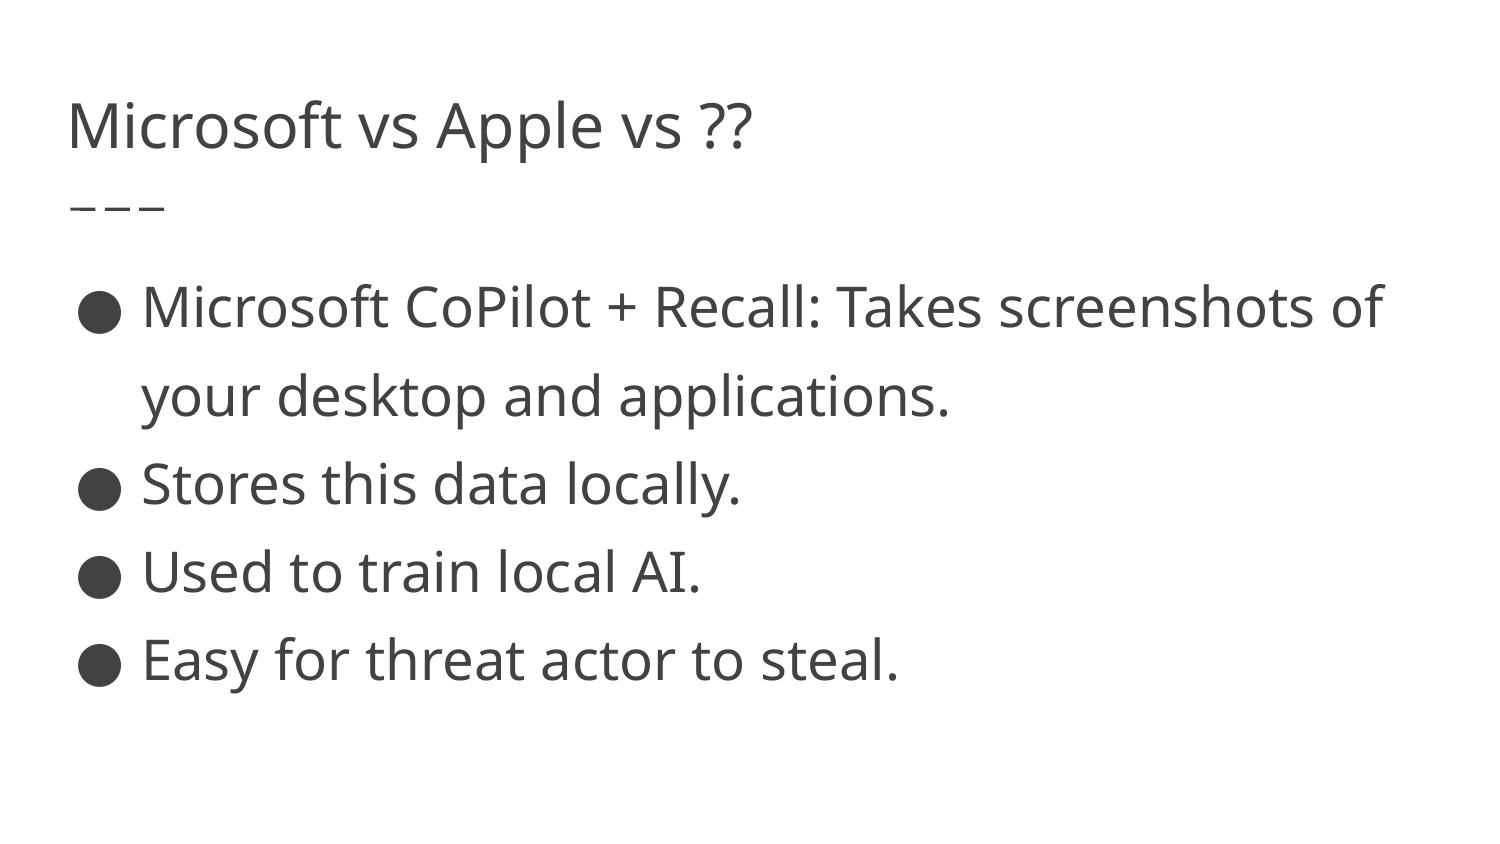

# Microsoft vs Apple vs ??
Microsoft CoPilot + Recall: Takes screenshots of your desktop and applications.
Stores this data locally.
Used to train local AI.
Easy for threat actor to steal.